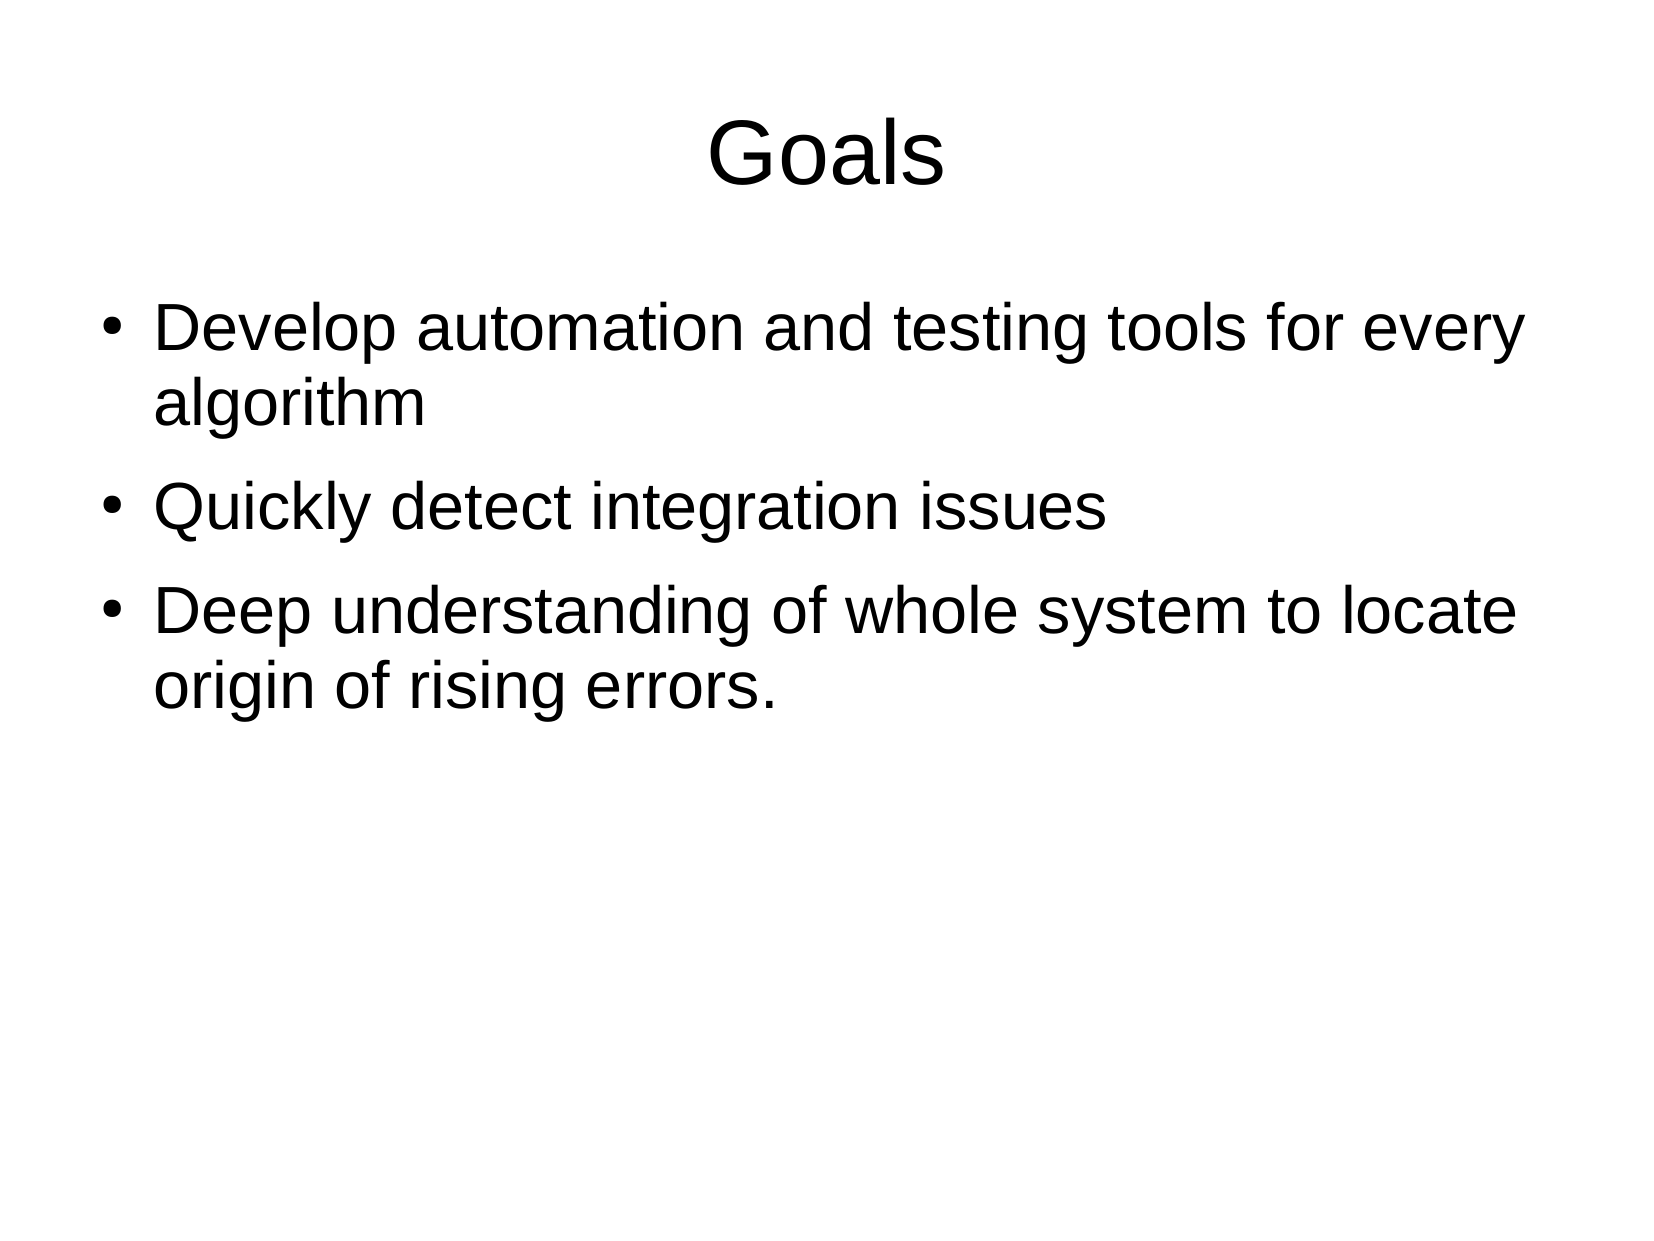

# Goals
Develop automation and testing tools for every algorithm
Quickly detect integration issues
Deep understanding of whole system to locate origin of rising errors.